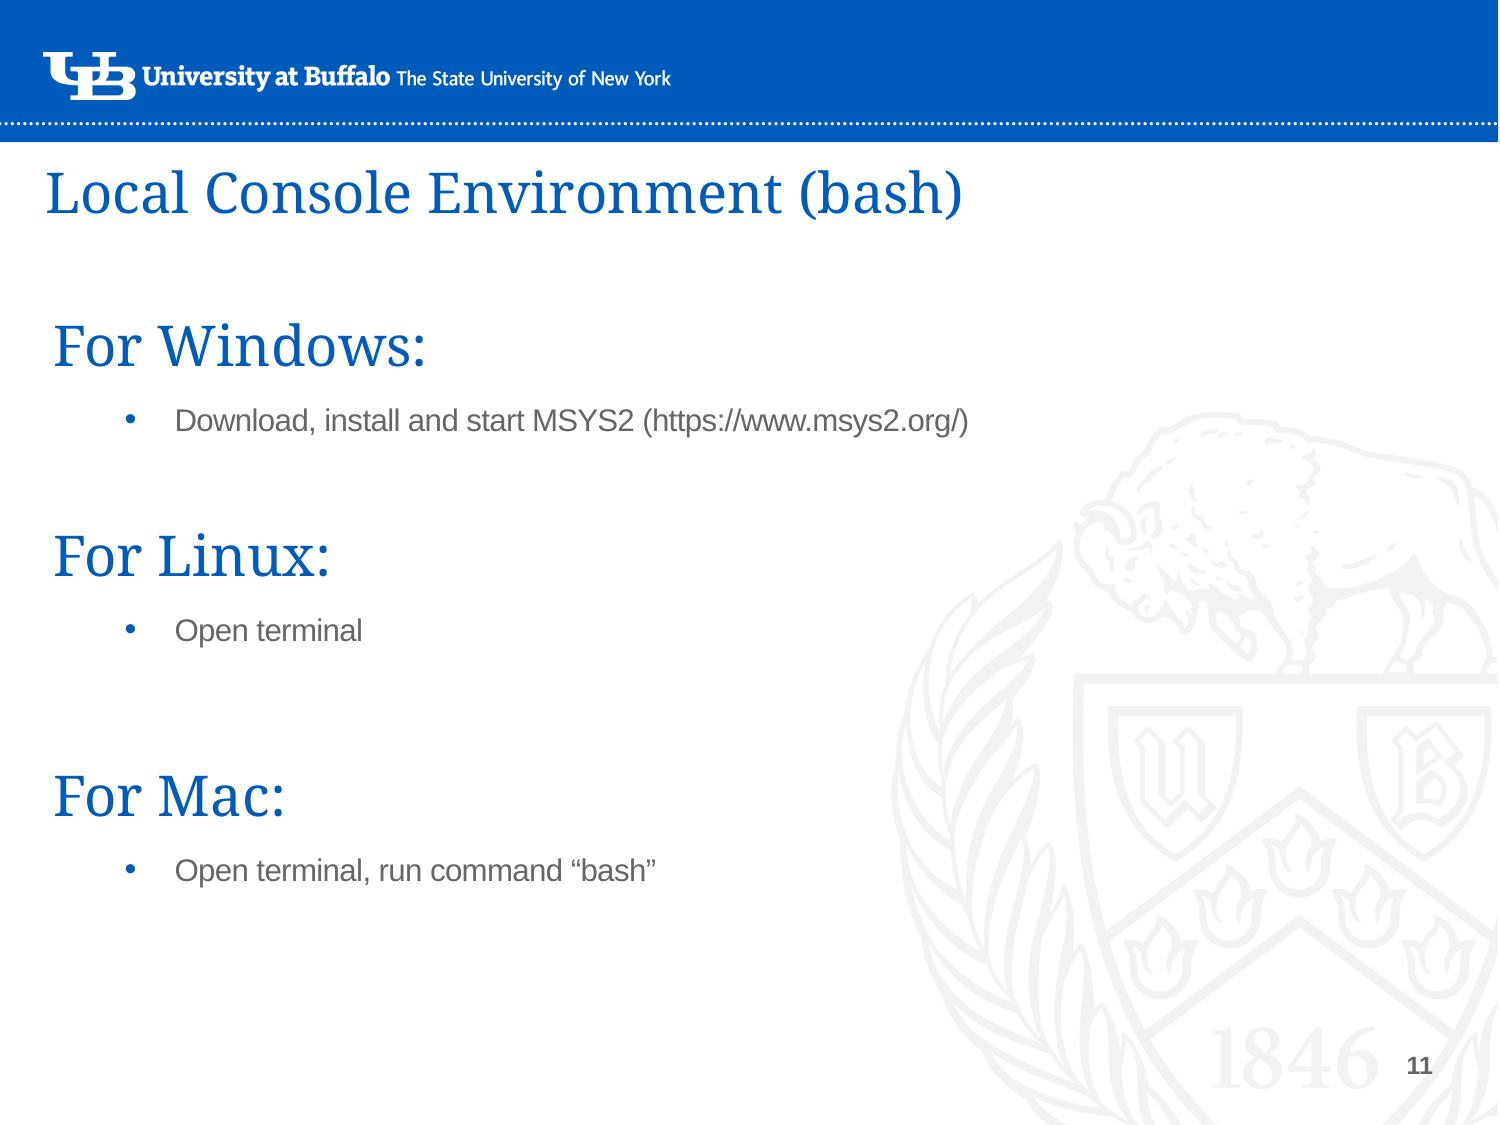

# Local Console Environment (bash)
For Windows:
Download, install and start MSYS2 (https://www.msys2.org/)
For Linux:
Open terminal
For Mac:
Open terminal, run command “bash”